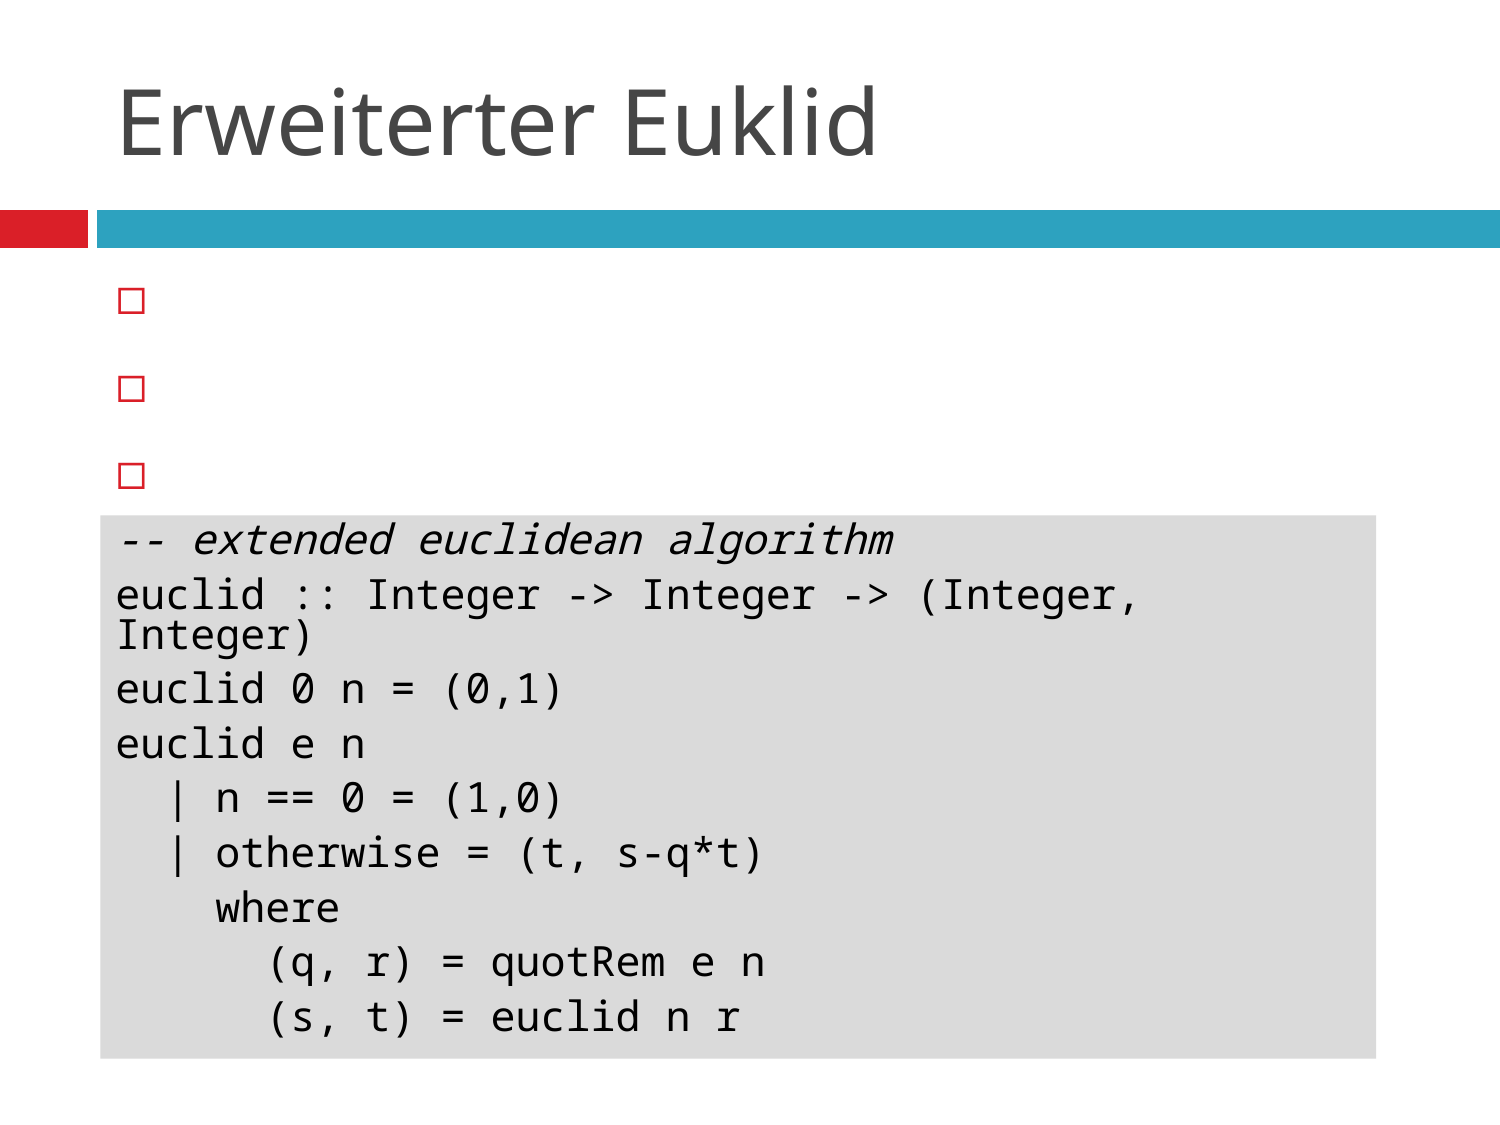

# Erweiterter Euklid
-- extended euclidean algorithm
euclid :: Integer -> Integer -> (Integer, Integer)
euclid 0 n = (0,1)
euclid e n
 | n == 0 = (1,0)
 | otherwise = (t, s-q*t)
 where
 (q, r) = quotRem e n
 (s, t) = euclid n r